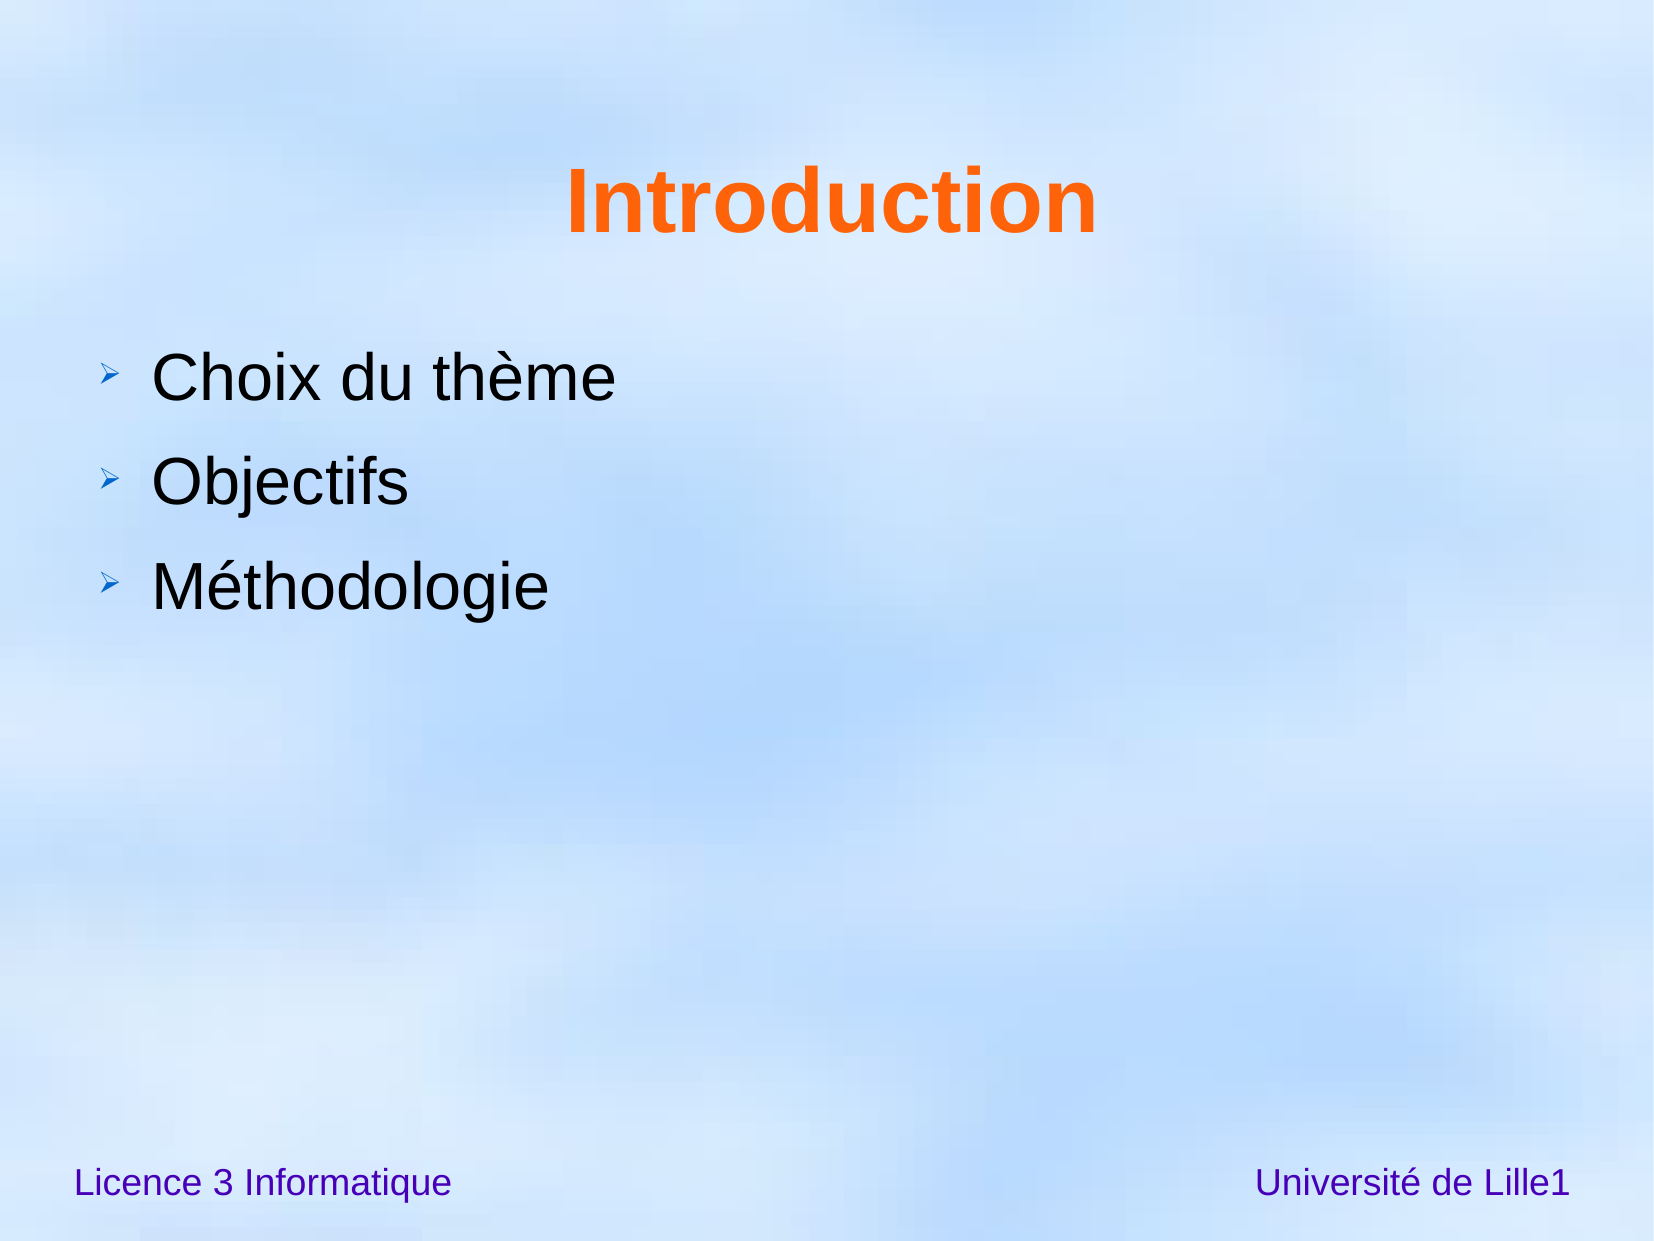

# Introduction
Choix du thème
Objectifs
Méthodologie
Licence 3 Informatique 							 				Université de Lille1